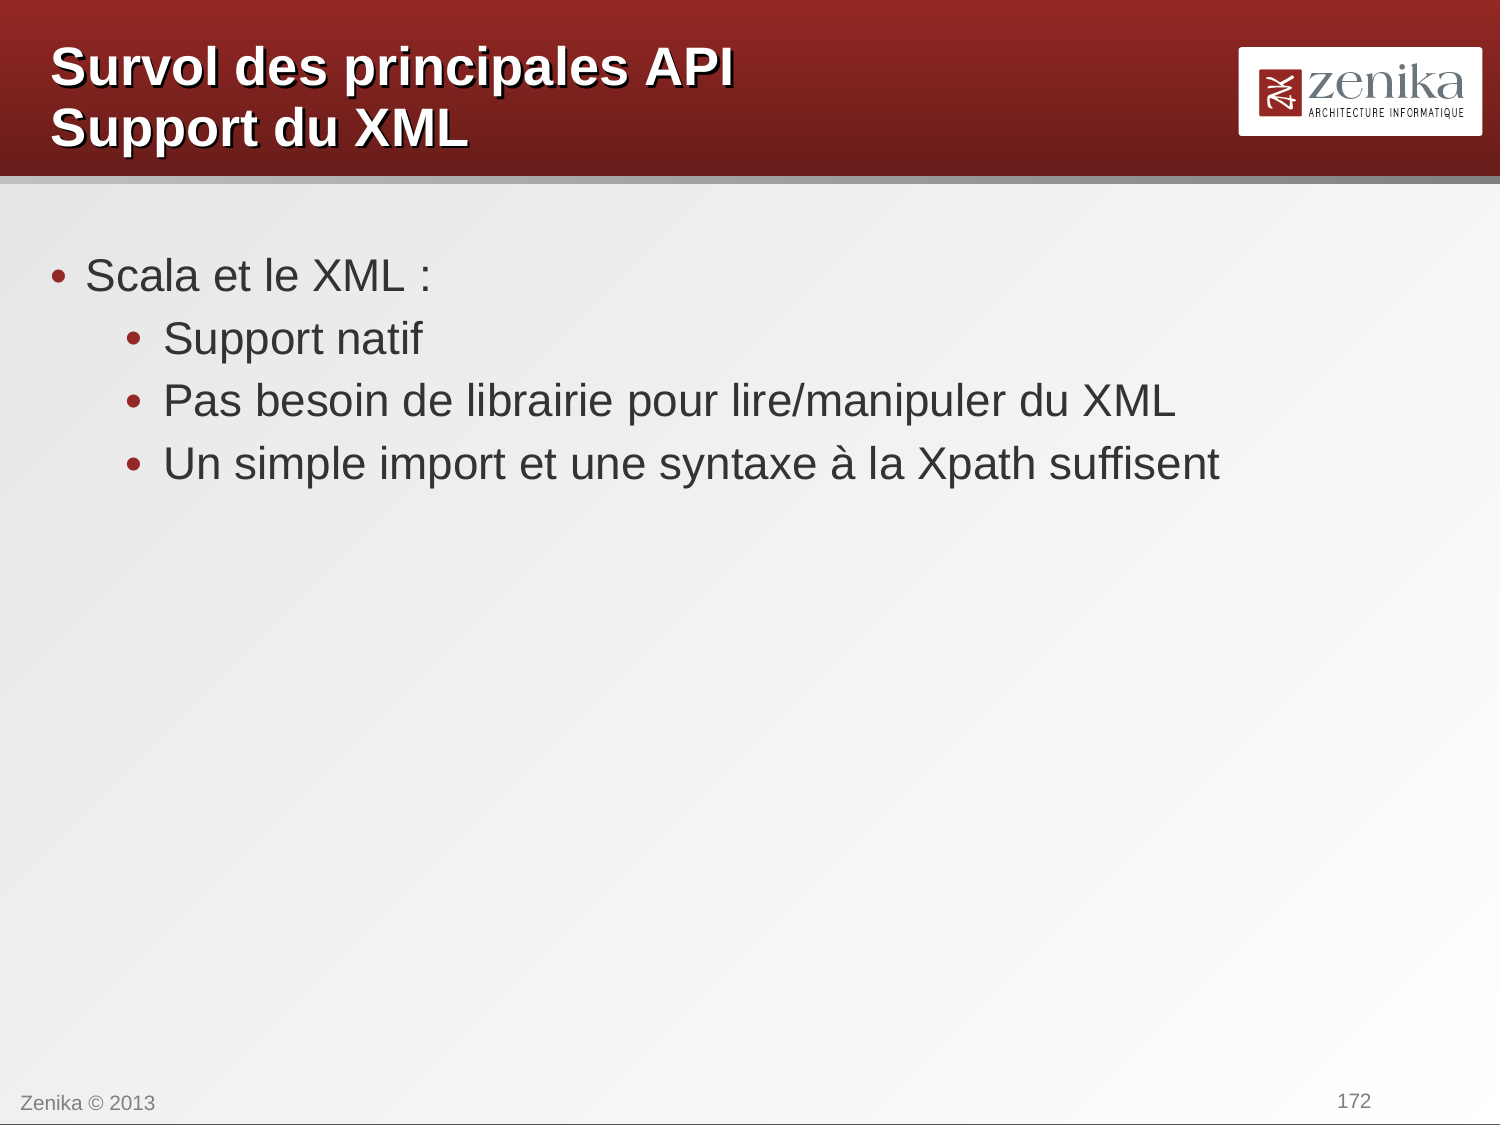

# Survol des principales API Support du XML
Scala et le XML :
Support natif
Pas besoin de librairie pour lire/manipuler du XML
Un simple import et une syntaxe à la Xpath suffisent